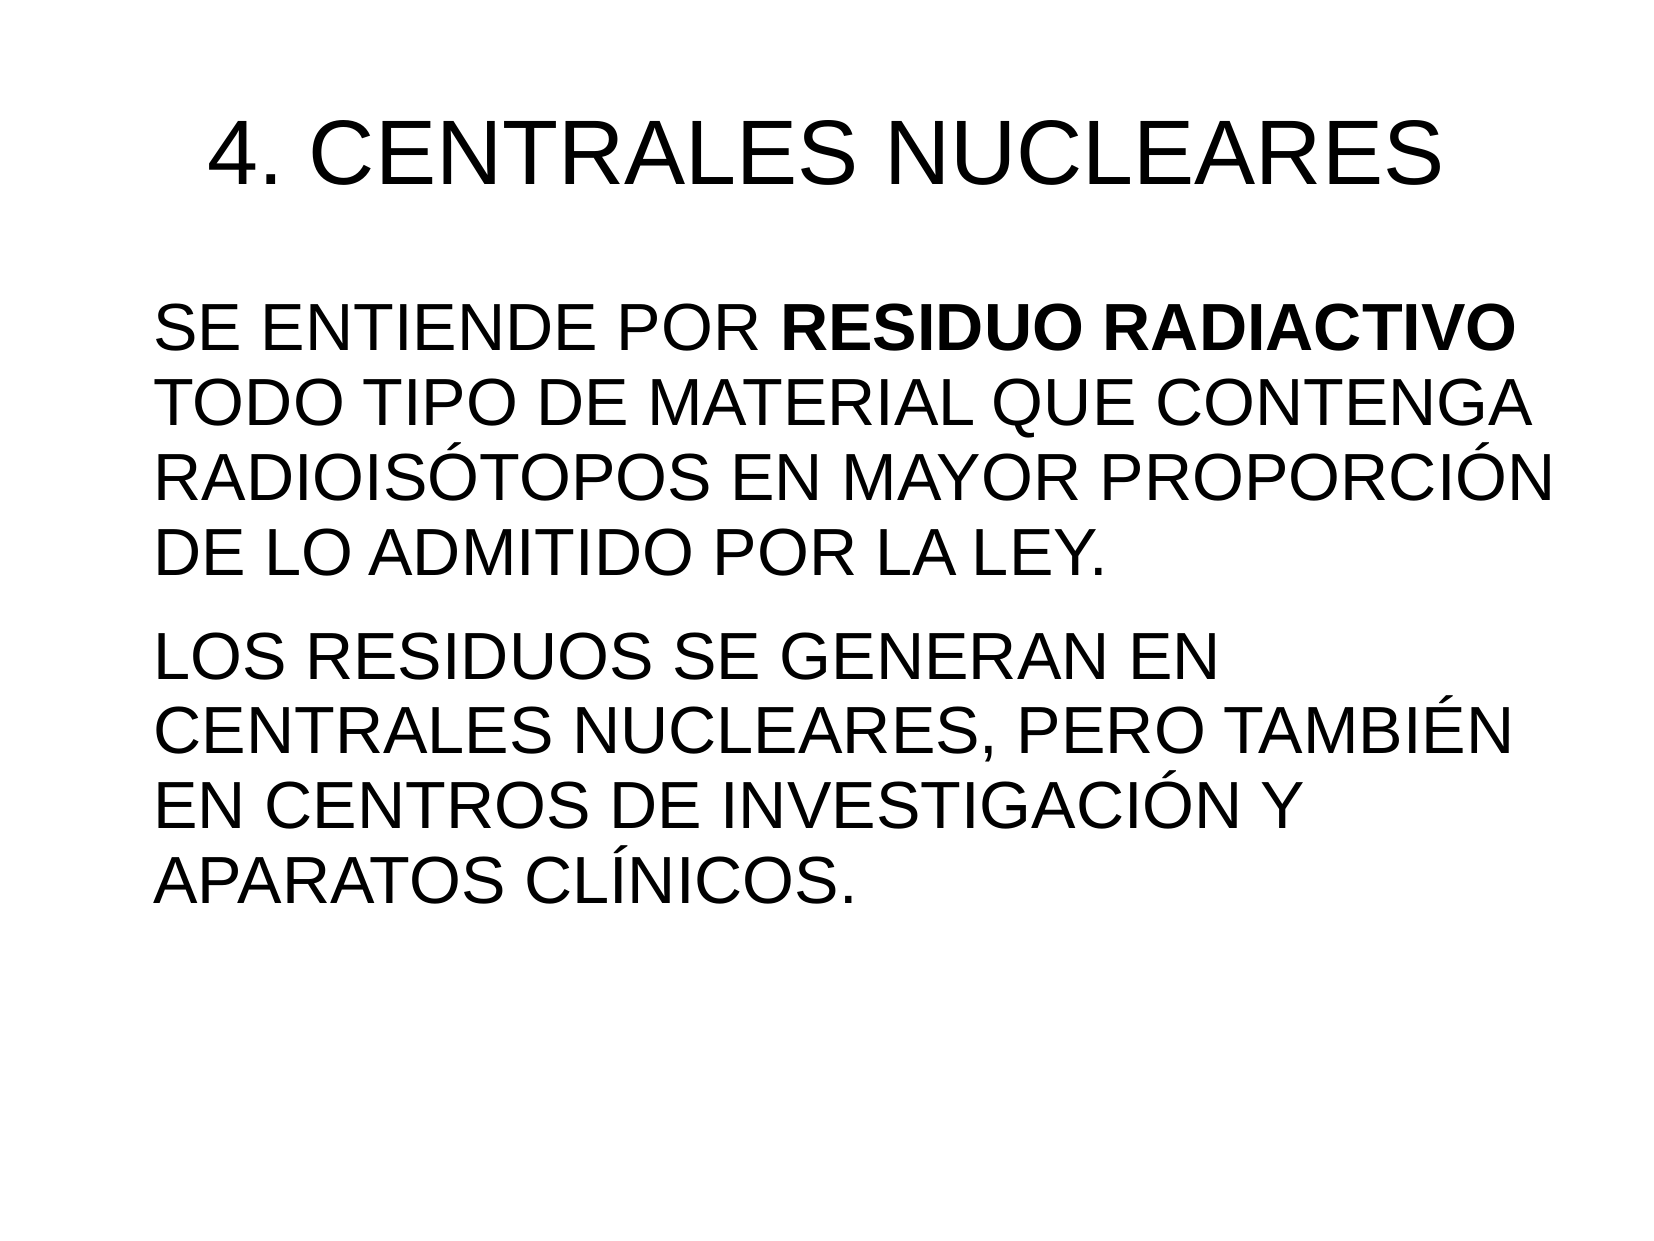

# 4. CENTRALES NUCLEARES
SE ENTIENDE POR RESIDUO RADIACTIVO TODO TIPO DE MATERIAL QUE CONTENGA RADIOISÓTOPOS EN MAYOR PROPORCIÓN DE LO ADMITIDO POR LA LEY.
LOS RESIDUOS SE GENERAN EN CENTRALES NUCLEARES, PERO TAMBIÉN EN CENTROS DE INVESTIGACIÓN Y APARATOS CLÍNICOS.